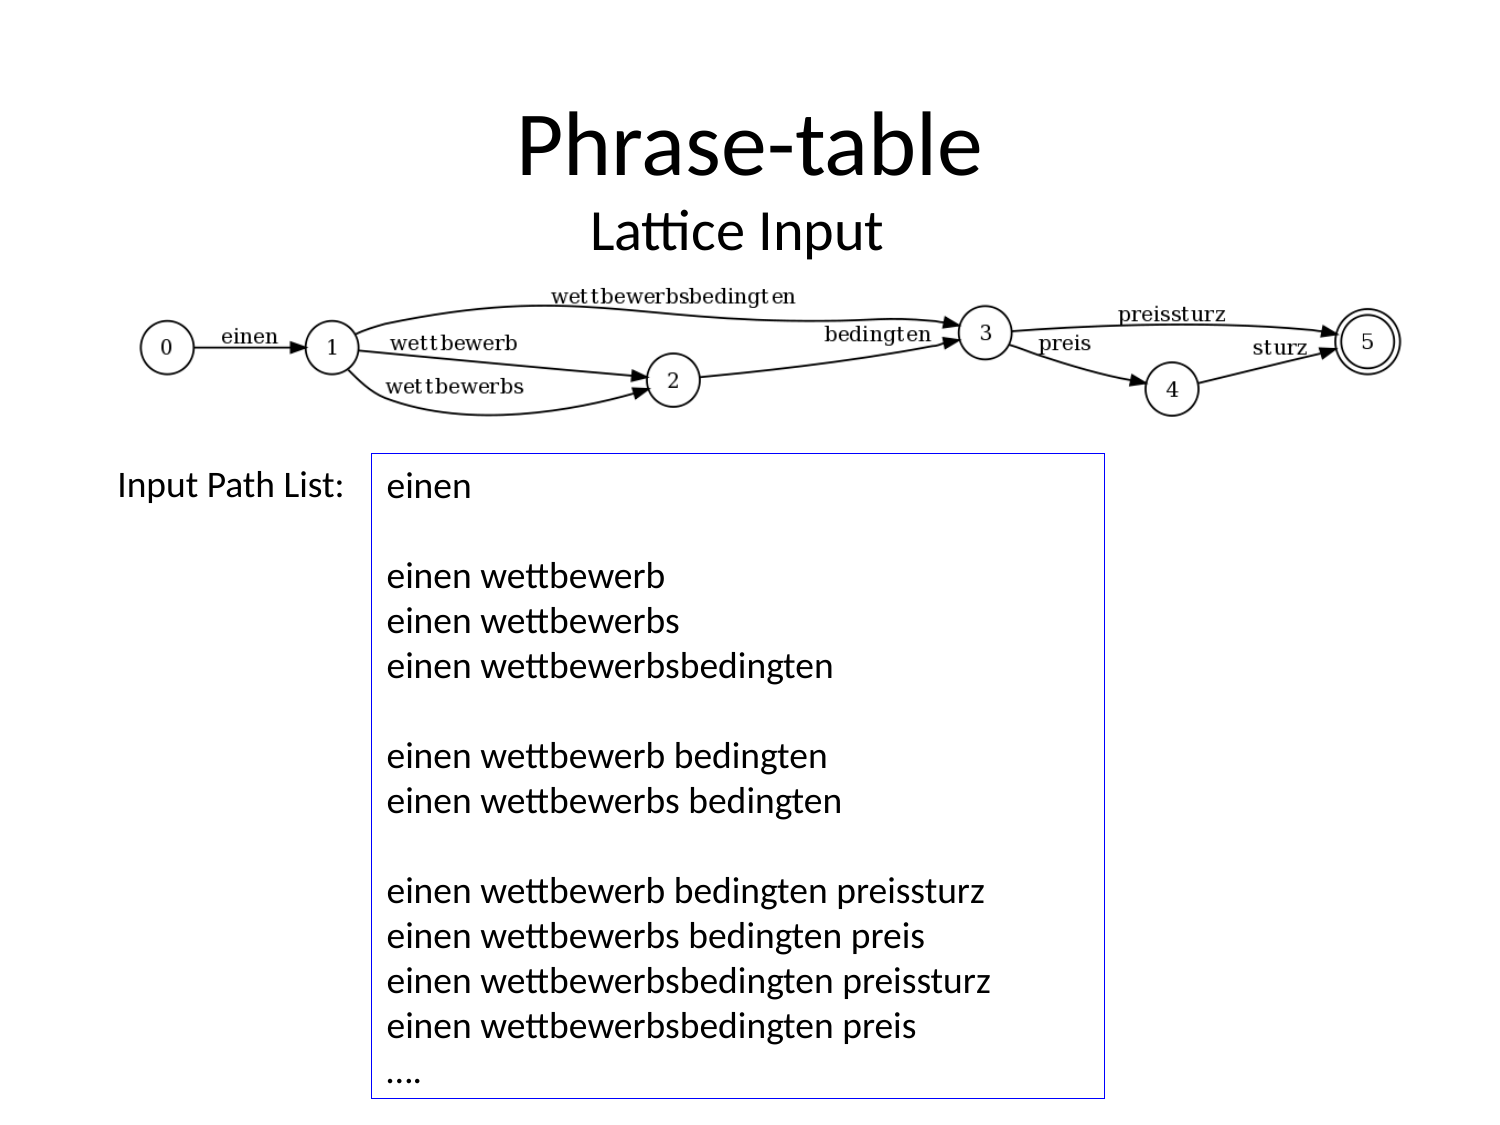

Phrase-table
Lattice Input
Input Path List:
einen
einen wettbewerb
einen wettbewerbs
einen wettbewerbsbedingten
einen wettbewerb bedingten
einen wettbewerbs bedingten
einen wettbewerb bedingten preissturz
einen wettbewerbs bedingten preis
einen wettbewerbsbedingten preissturz
einen wettbewerbsbedingten preis
….